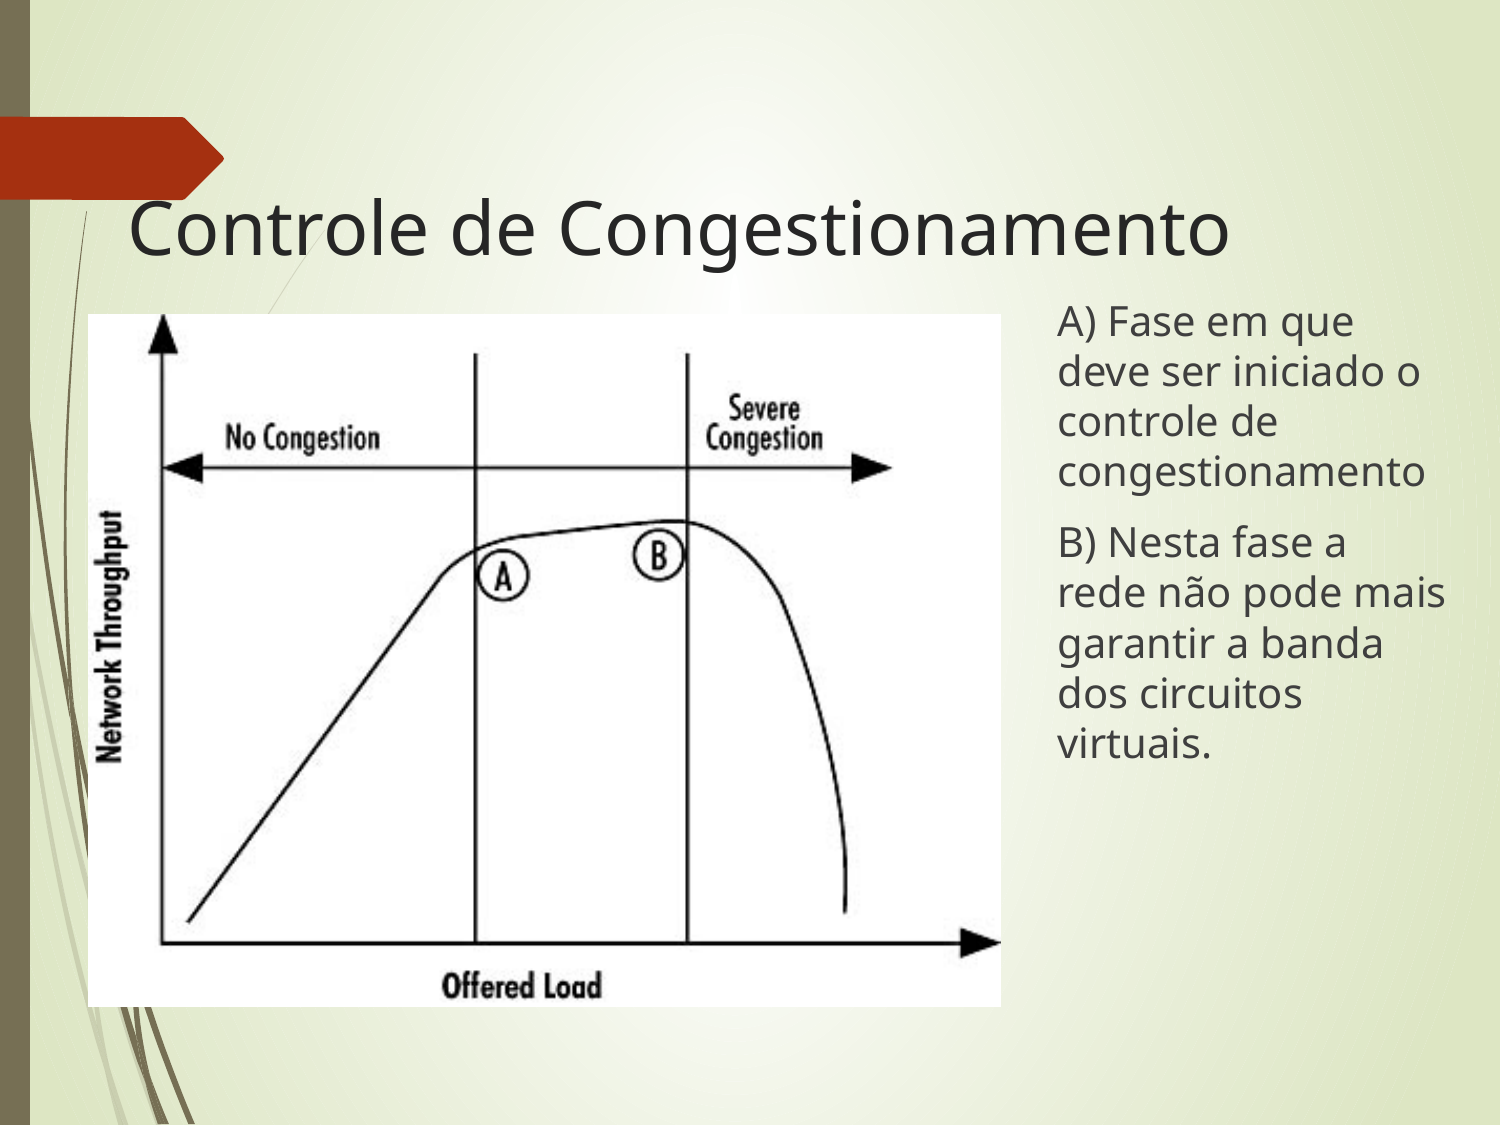

# Controle de Congestionamento
A) Fase em que deve ser iniciado o controle de congestionamento
B) Nesta fase a rede não pode mais garantir a banda dos circuitos virtuais.